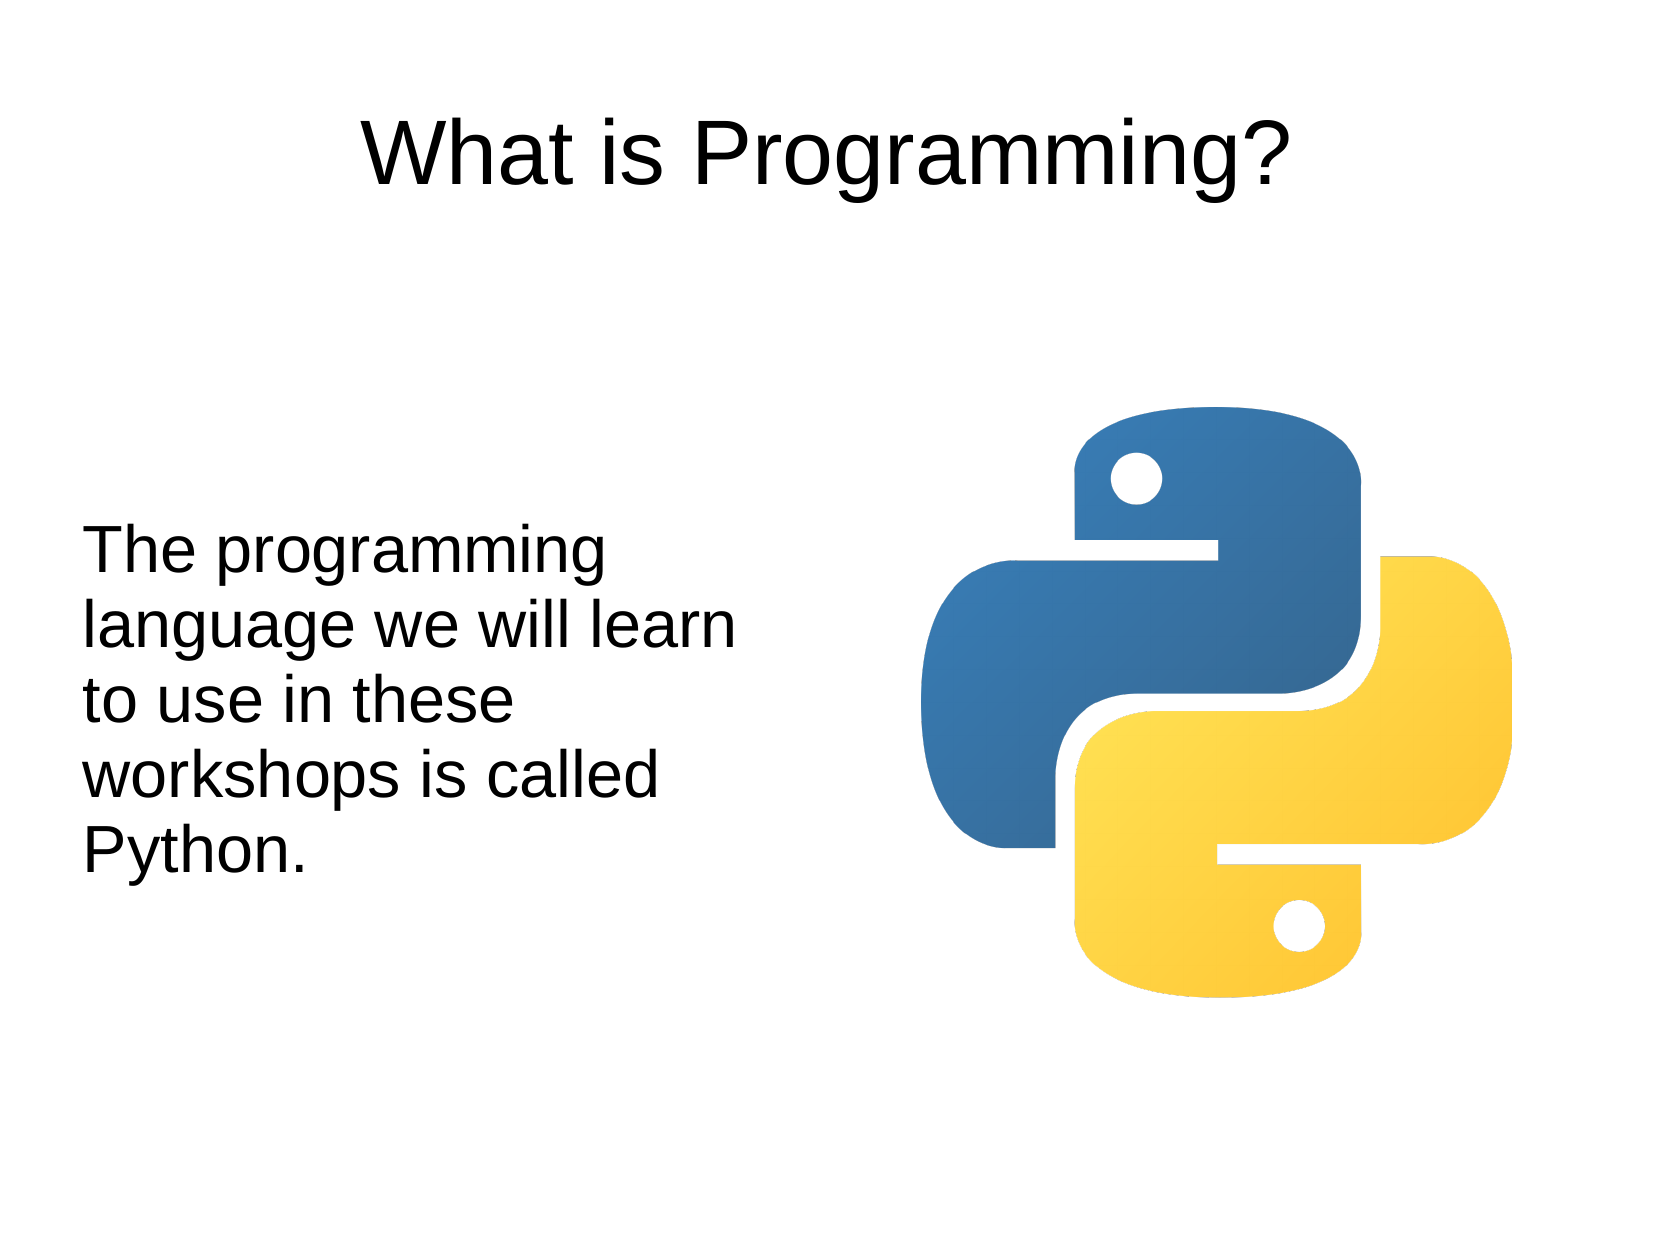

# What is Programming?
The programming
language we will learn
to use in these
workshops is called
Python.